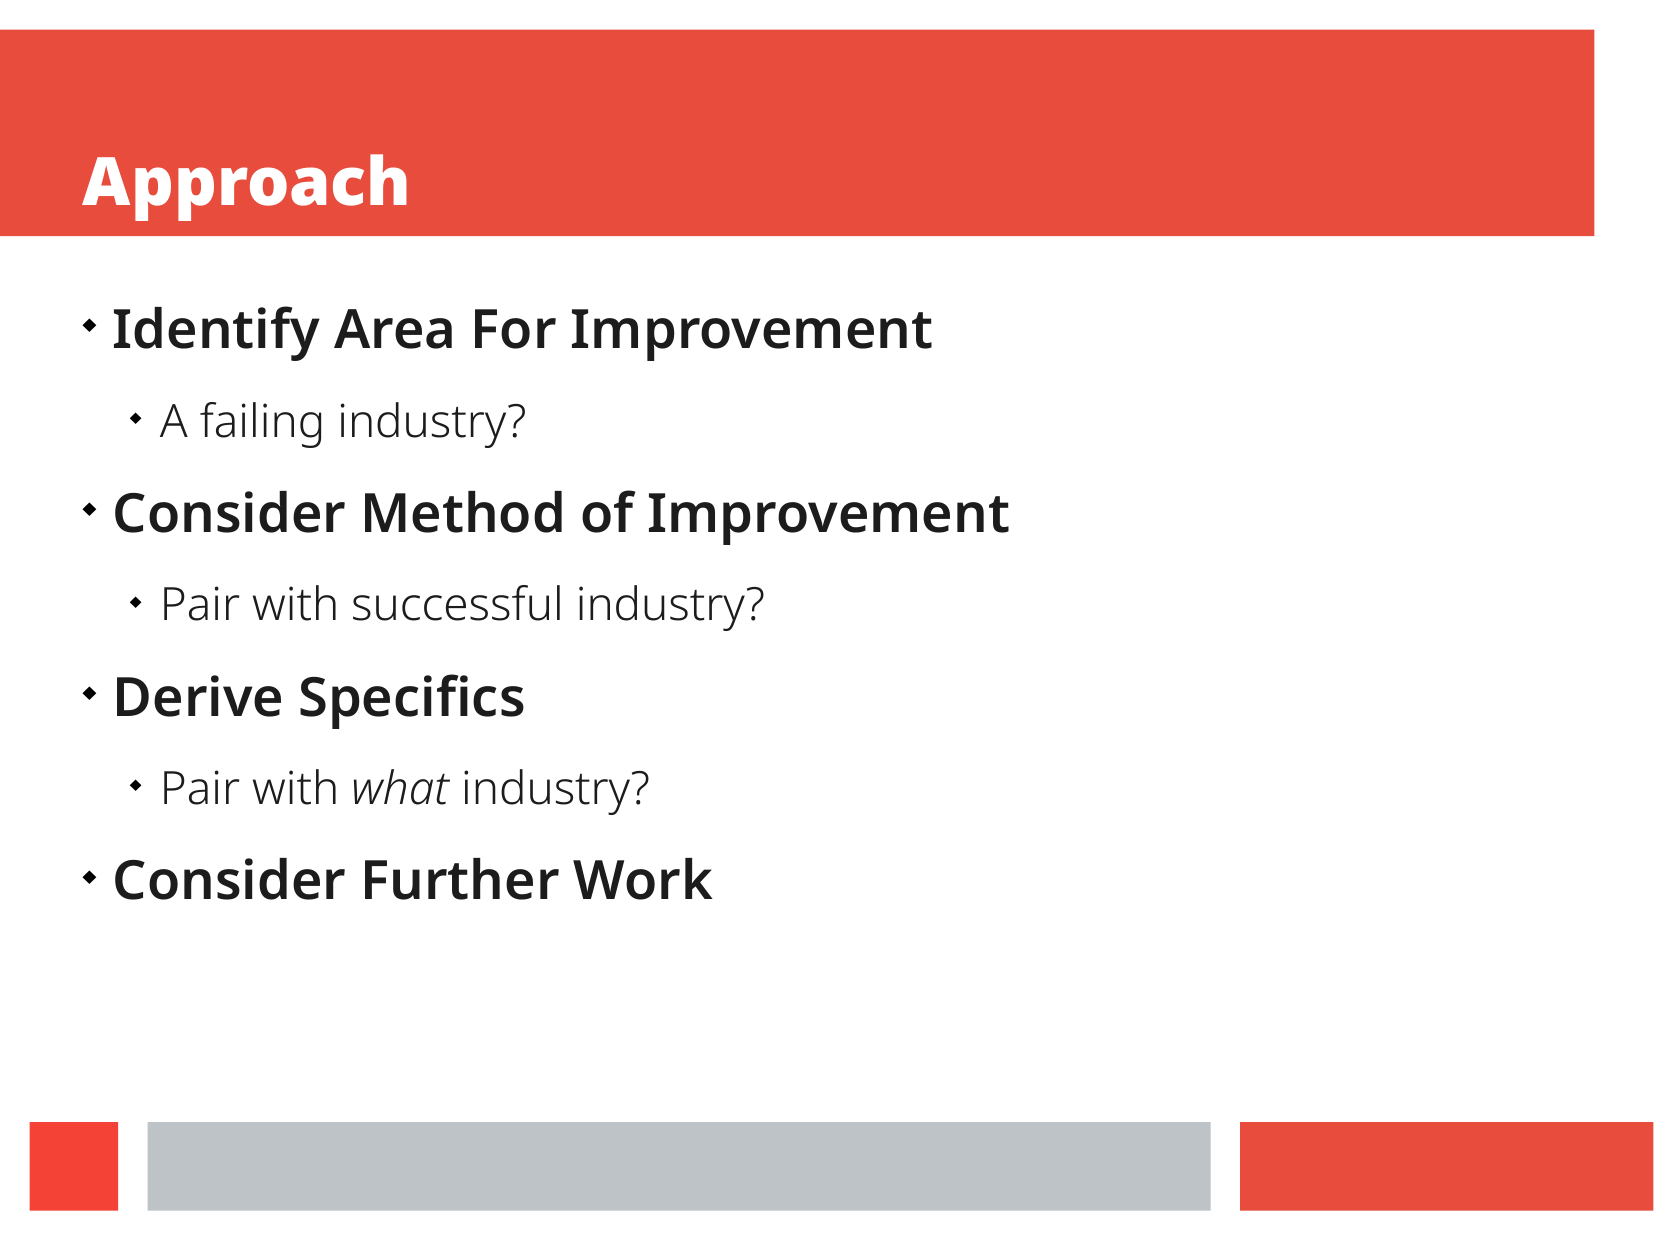

# Approach
Identify Area For Improvement
A failing industry?
Consider Method of Improvement
Pair with successful industry?
Derive Specifics
Pair with what industry?
Consider Further Work